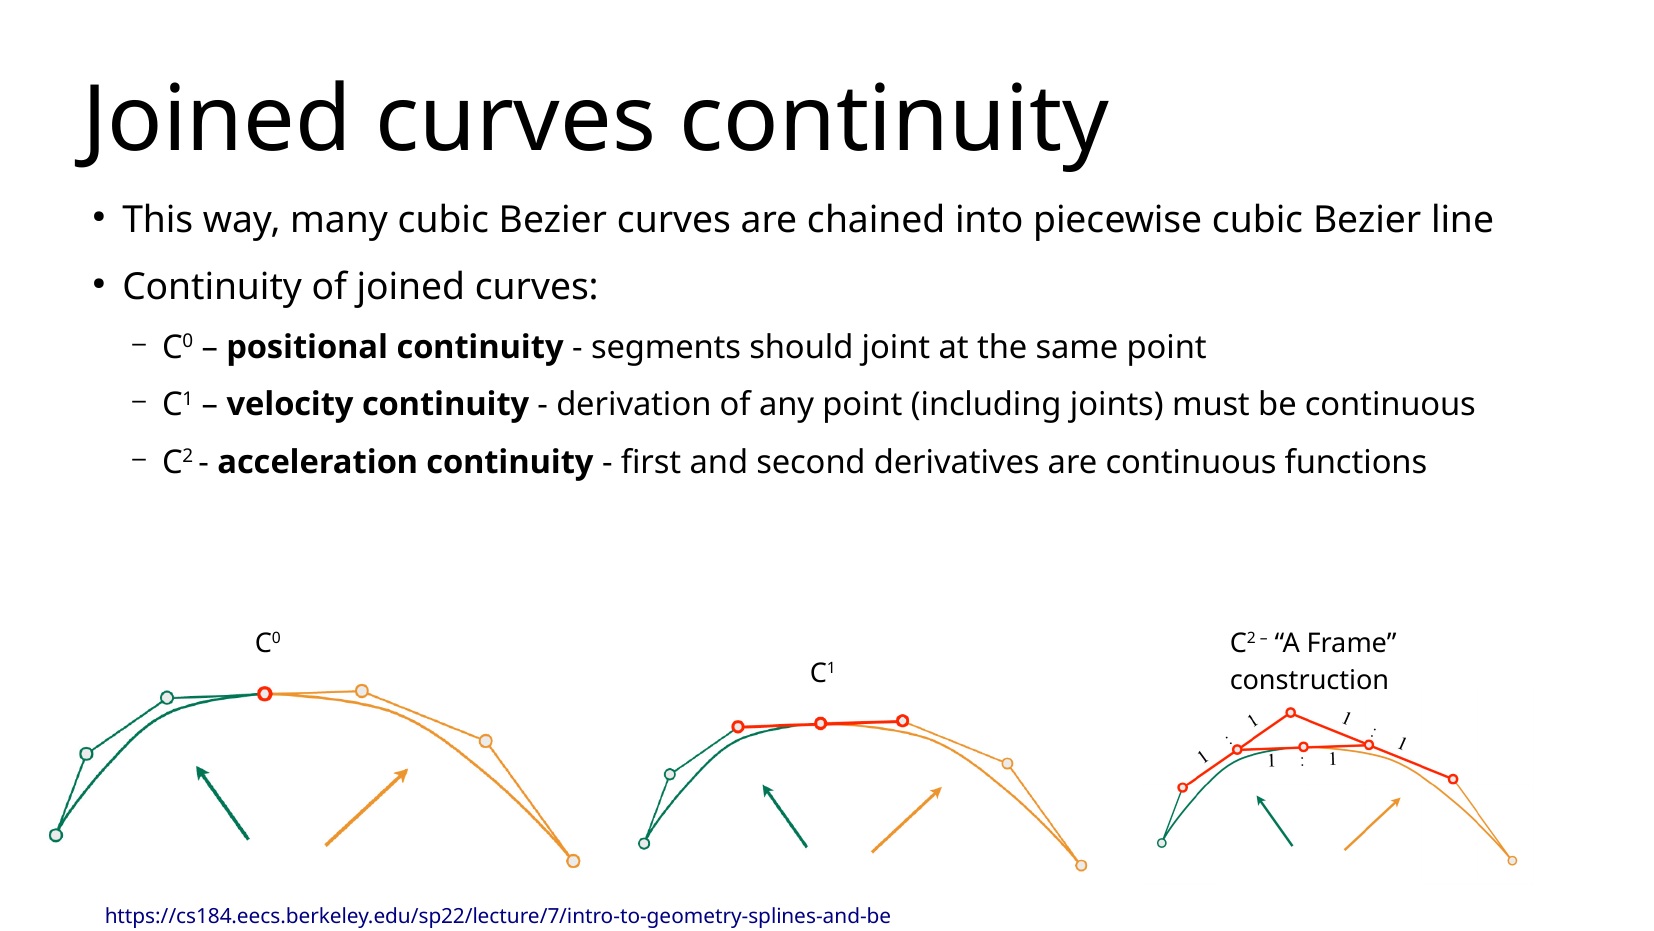

# Joined curves continuity
This way, many cubic Bezier curves are chained into piecewise cubic Bezier line
Continuity of joined curves:
C0 – positional continuity - segments should joint at the same point
C1 – velocity continuity - derivation of any point (including joints) must be continuous
C2 - acceleration continuity - first and second derivatives are continuous functions
C0
C2 – “A Frame” construction
C1
https://cs184.eecs.berkeley.edu/sp22/lecture/7/intro-to-geometry-splines-and-be